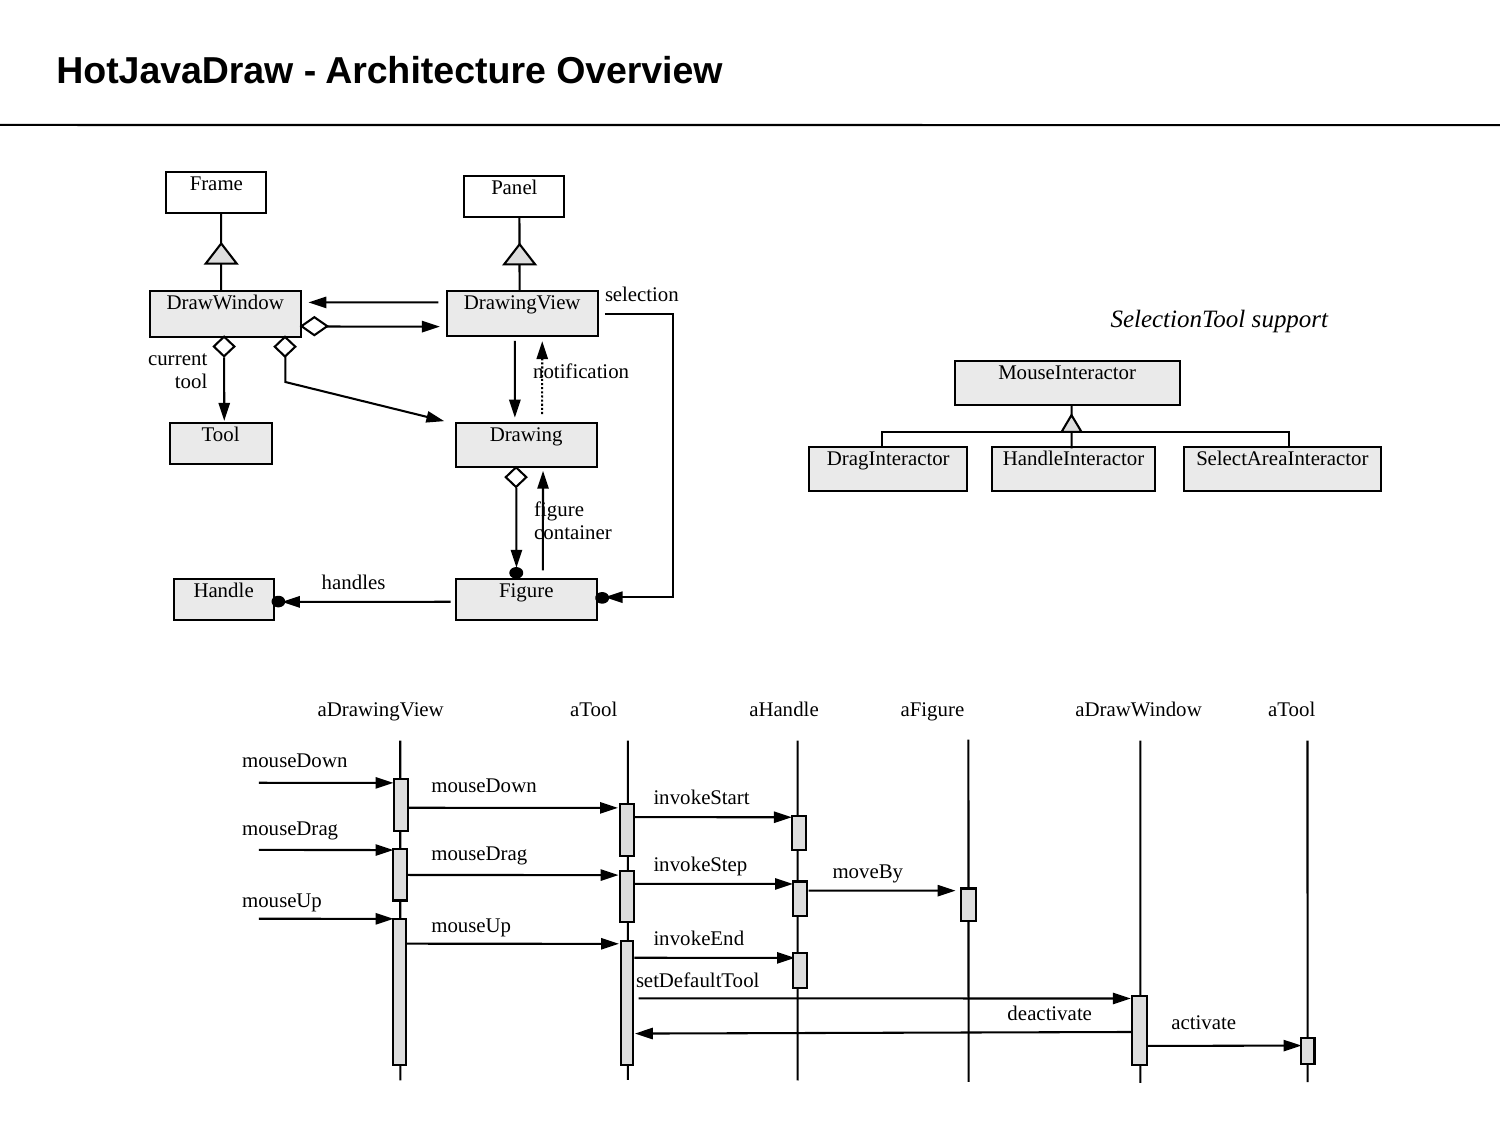

HotJavaDraw - Architecture Overview
Frame
Panel
selection
DrawWindow
DrawingView
SelectionTool support
MouseInteractor
DragInteractor
HandleInteractor
SelectAreaInteractor
current
tool
notification
Tool
Drawing
figure
container
handles
Handle
Figure
aFigure
aDrawingView
aTool
aHandle
aDrawWindow
aTool
mouseDown
mouseDown
invokeStart
mouseDrag
mouseDrag
invokeStep
moveBy
mouseUp
mouseUp
invokeEnd
setDefaultTool
deactivate
activate